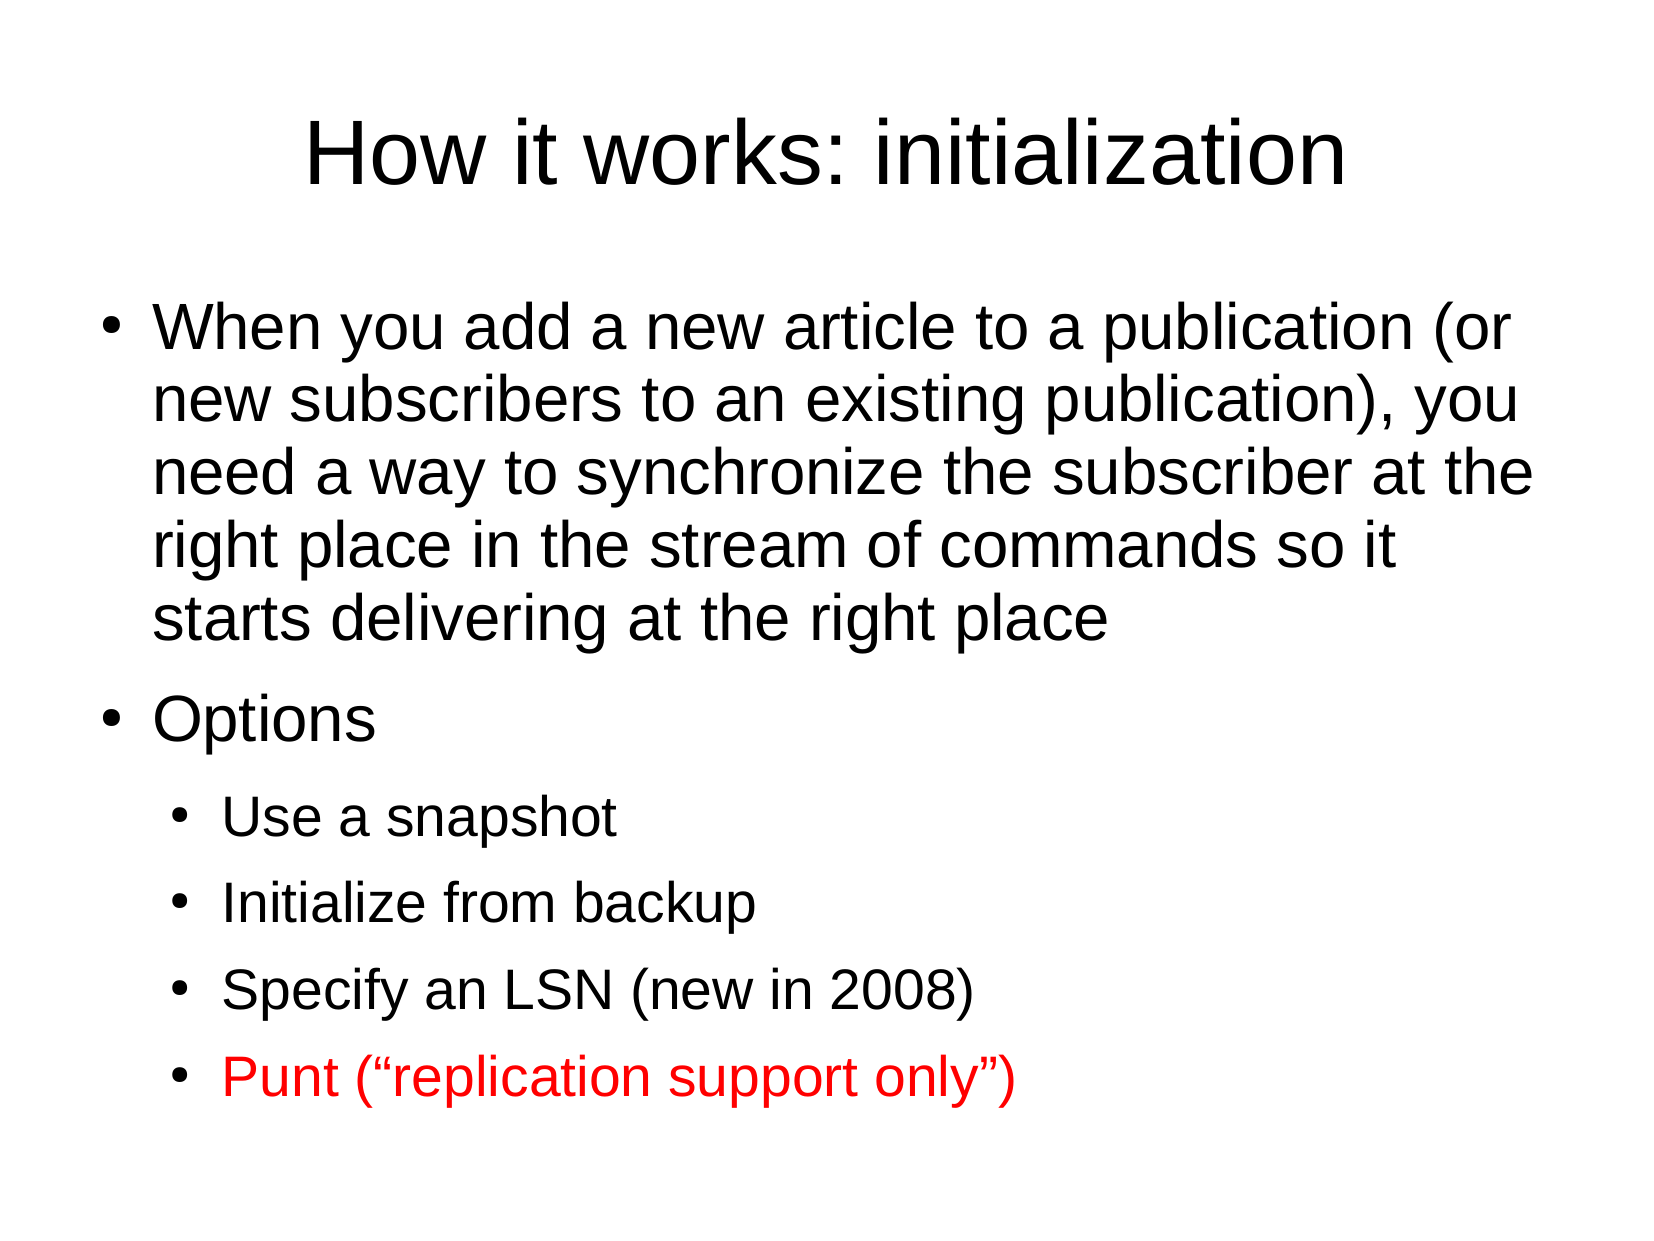

# How it works: initialization
When you add a new article to a publication (or new subscribers to an existing publication), you need a way to synchronize the subscriber at the right place in the stream of commands so it starts delivering at the right place
Options
Use a snapshot
Initialize from backup
Specify an LSN (new in 2008)
Punt (“replication support only”)